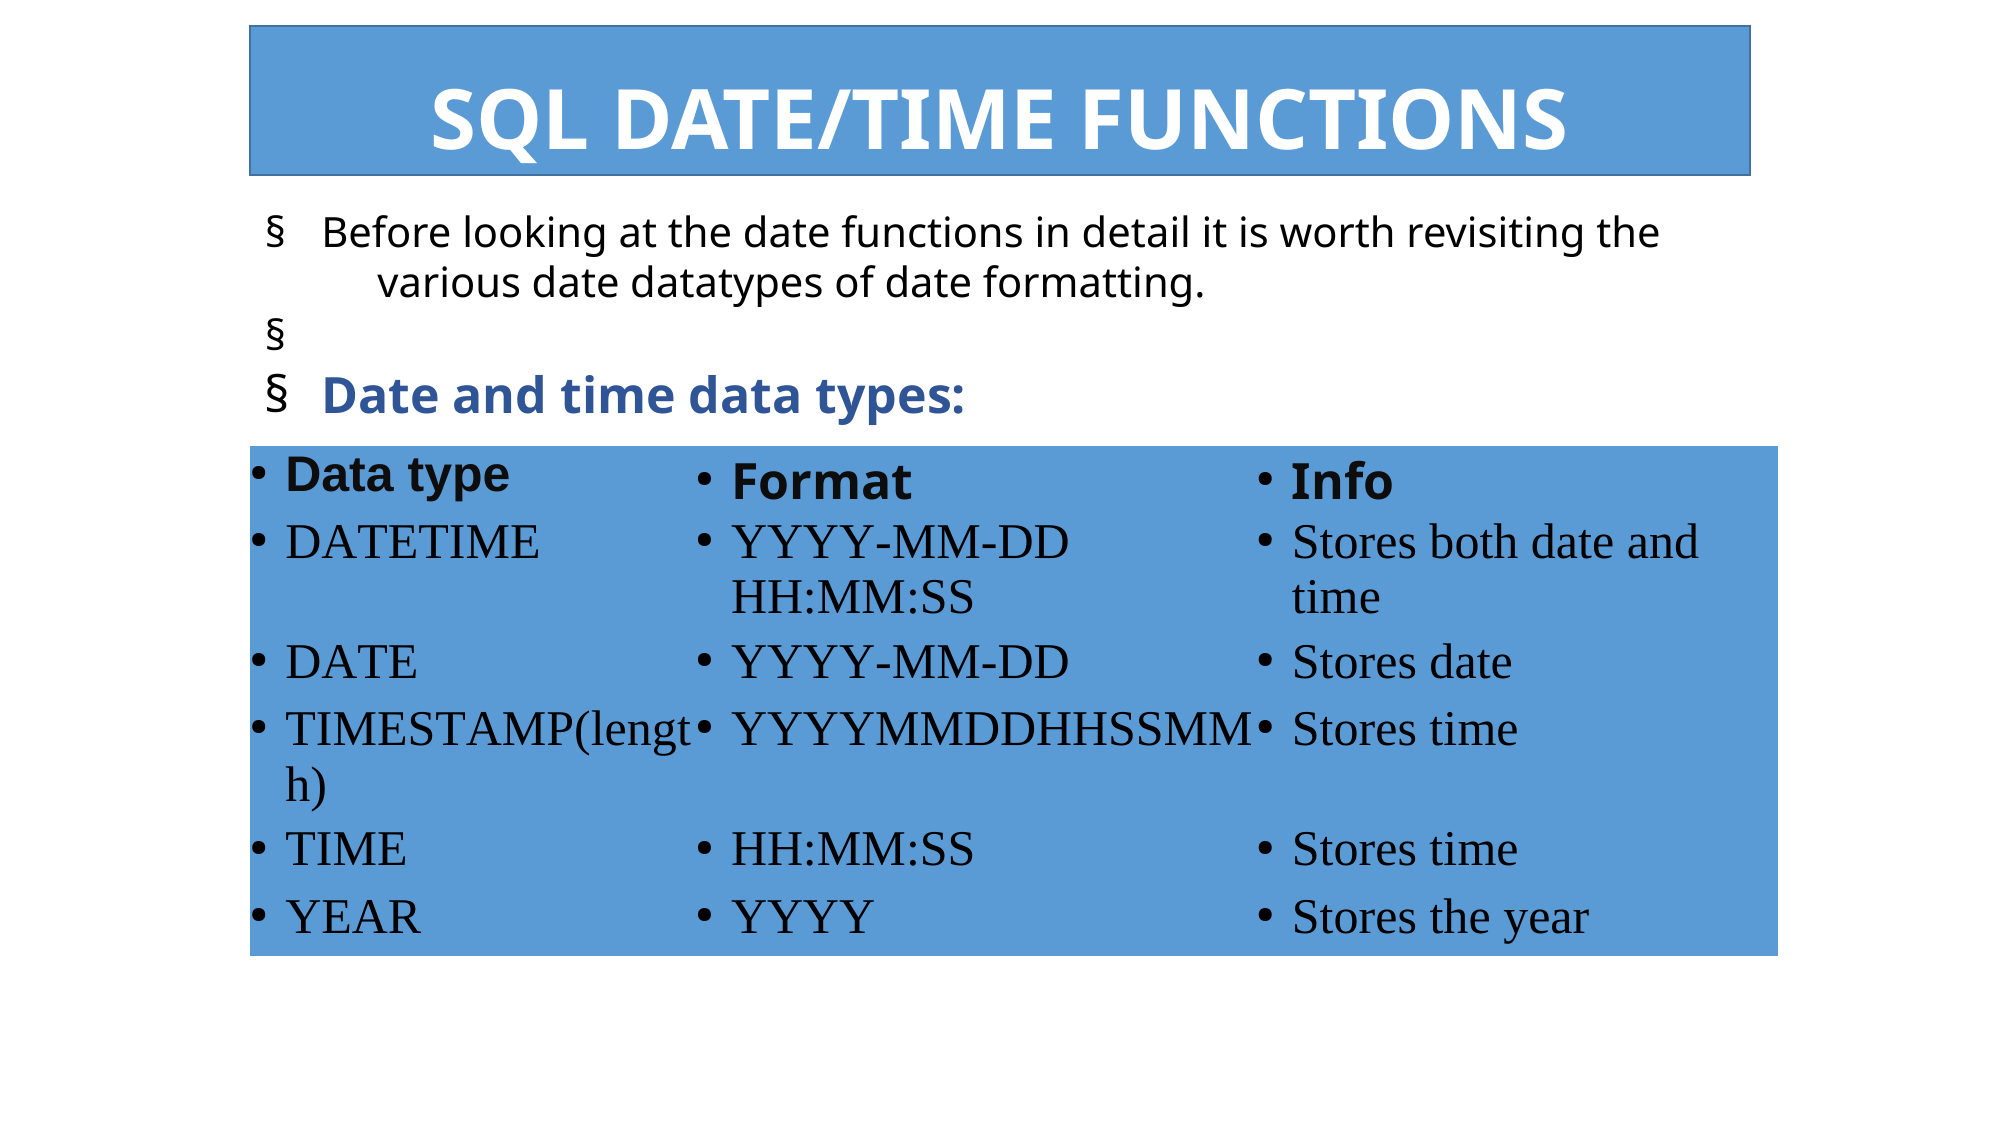

# SQL DATE/TIME FUNCTIONS
Before looking at the date functions in detail it is worth revisiting the various date datatypes of date formatting.
Date and time data types:
| Data type | Format | Info |
| --- | --- | --- |
| DATETIME | YYYY-MM-DD HH:MM:SS | Stores both date and time |
| DATE | YYYY-MM-DD | Stores date |
| TIMESTAMP(length) | YYYYMMDDHHSSMM | Stores time |
| TIME | HH:MM:SS | Stores time |
| YEAR | YYYY | Stores the year |